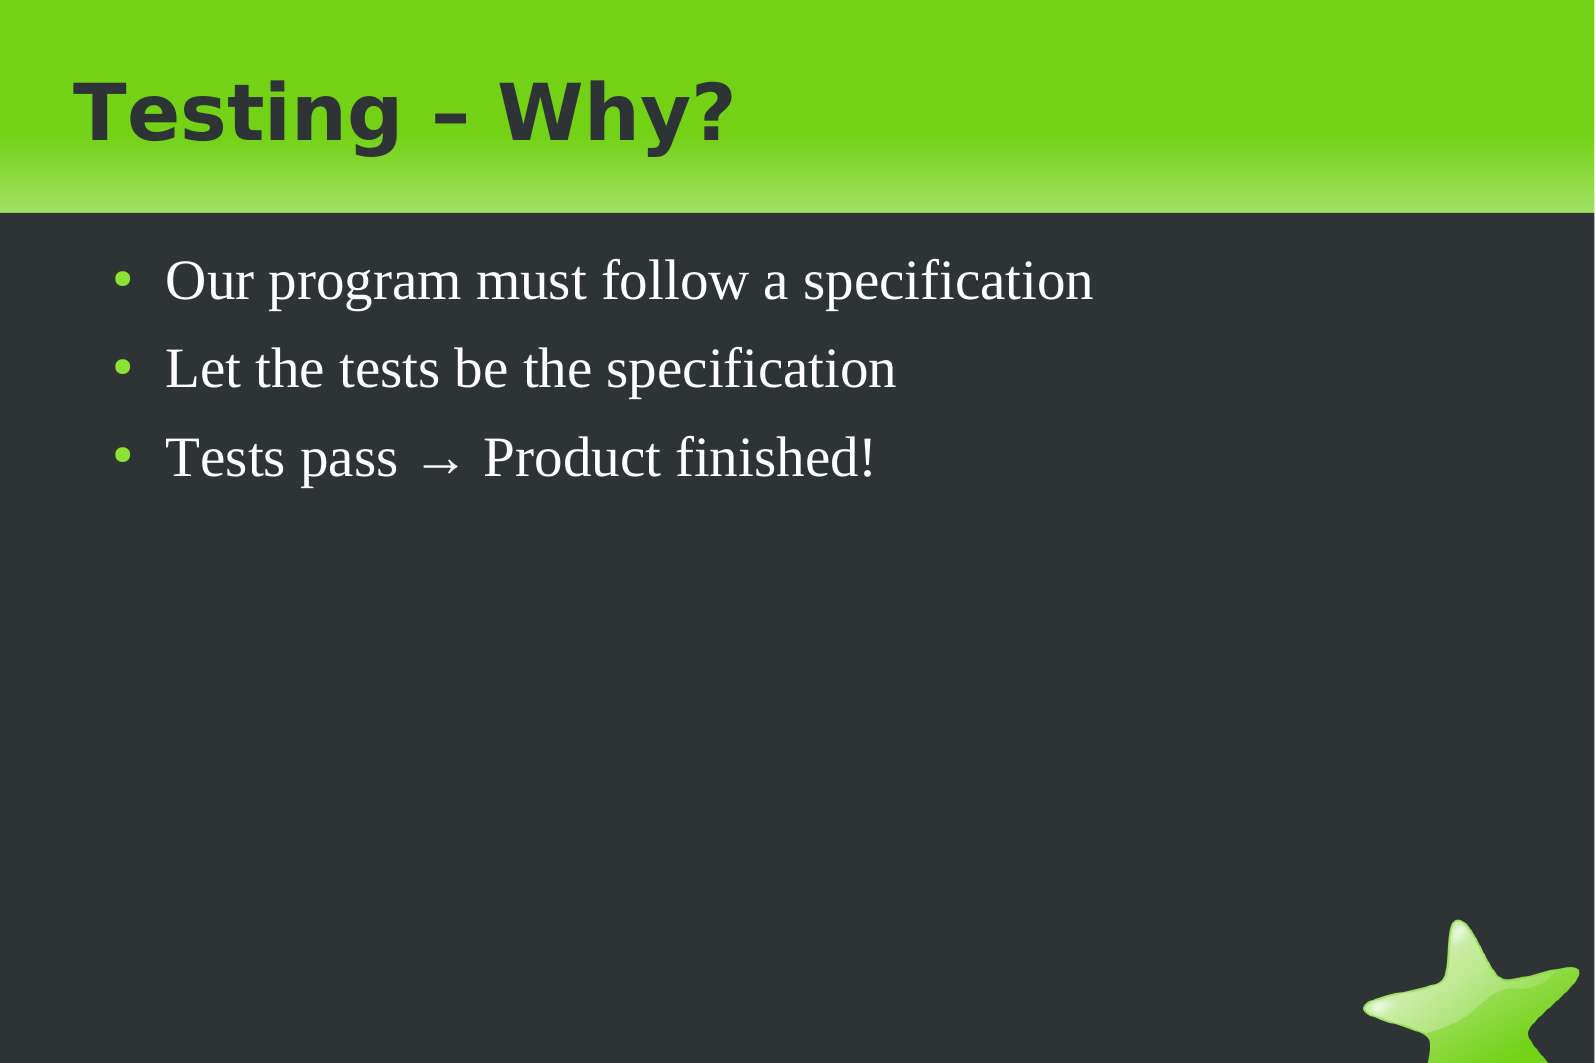

# Testing – Why?
Our program must follow a specification
Let the tests be the specification
Tests pass → Product finished!